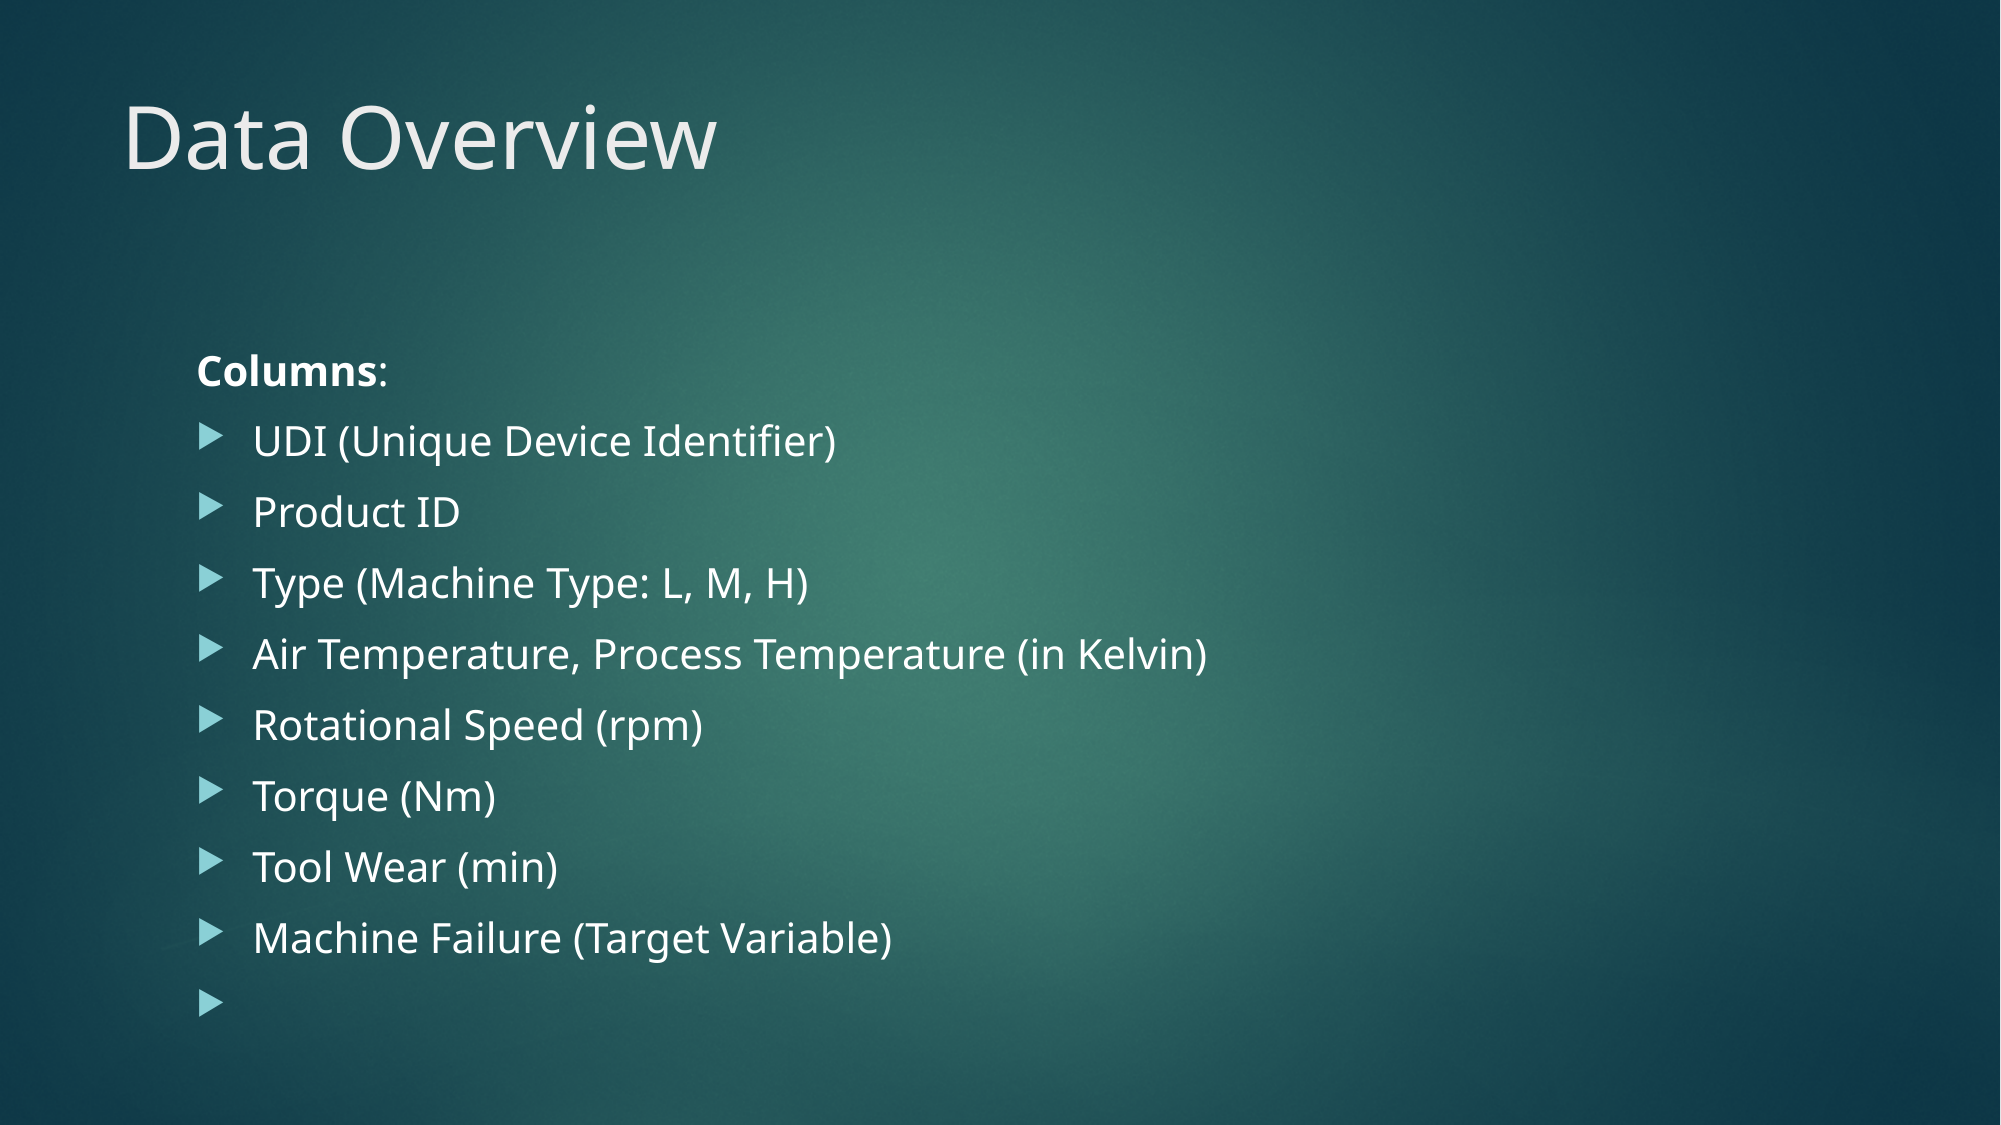

# Data Overview
Columns:
UDI (Unique Device Identifier)
Product ID
Type (Machine Type: L, M, H)
Air Temperature, Process Temperature (in Kelvin)
Rotational Speed (rpm)
Torque (Nm)
Tool Wear (min)
Machine Failure (Target Variable)